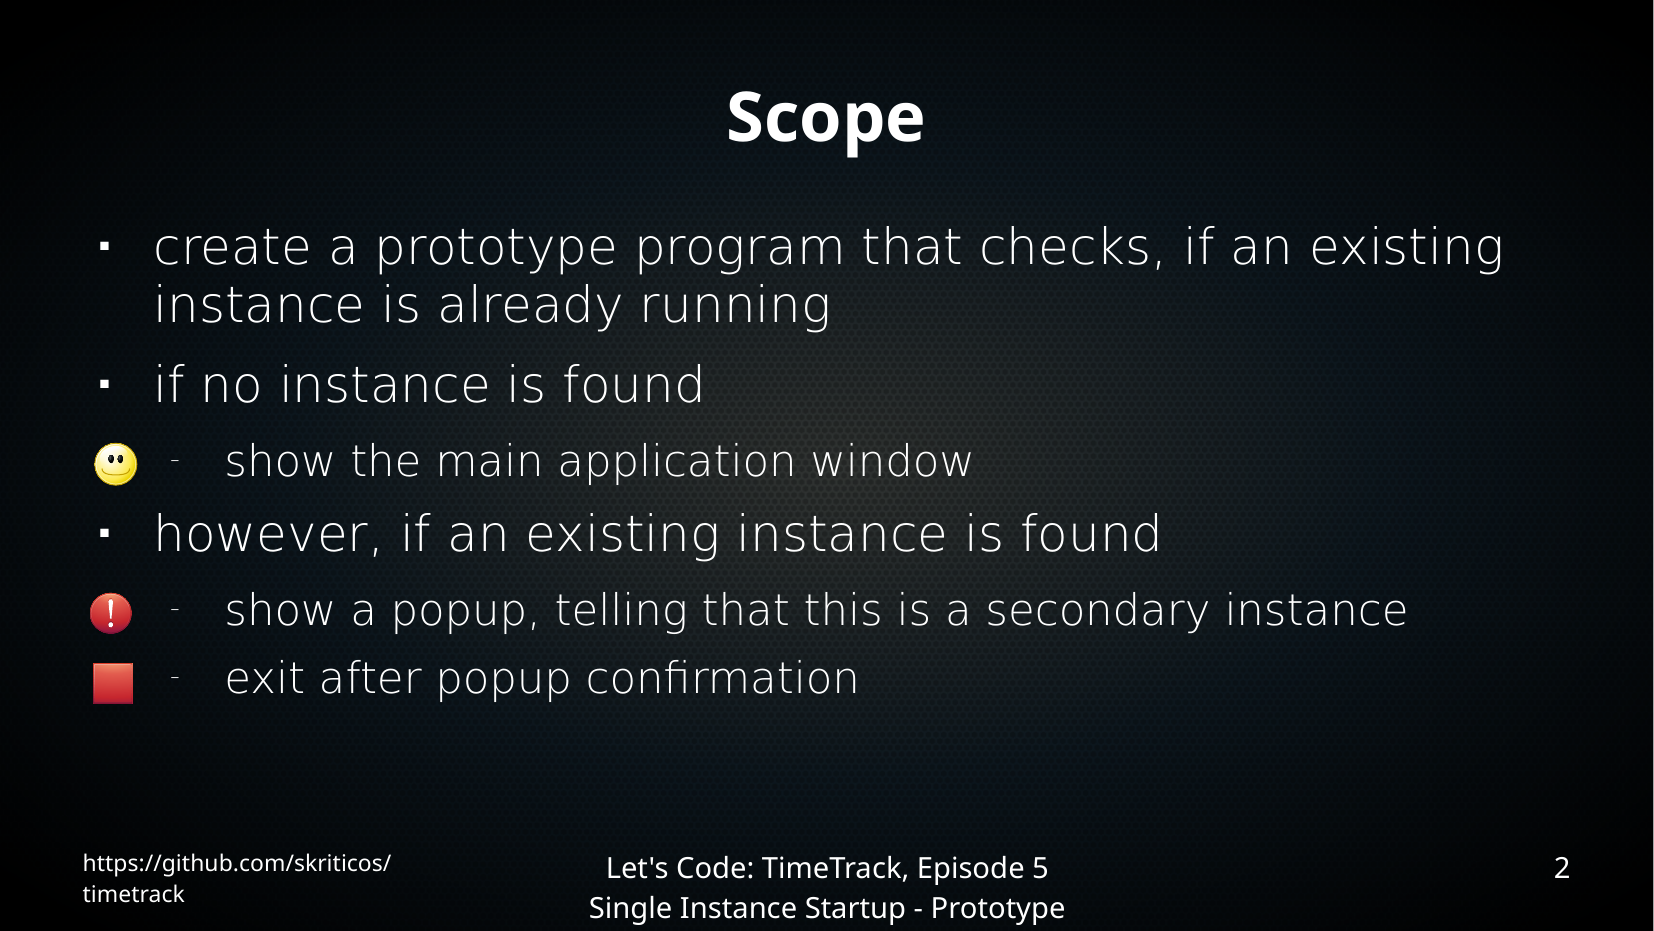

# Scope
create a prototype program that checks, if an existing instance is already running
if no instance is found
show the main application window
however, if an existing instance is found
show a popup, telling that this is a secondary instance
exit after popup confirmation
2